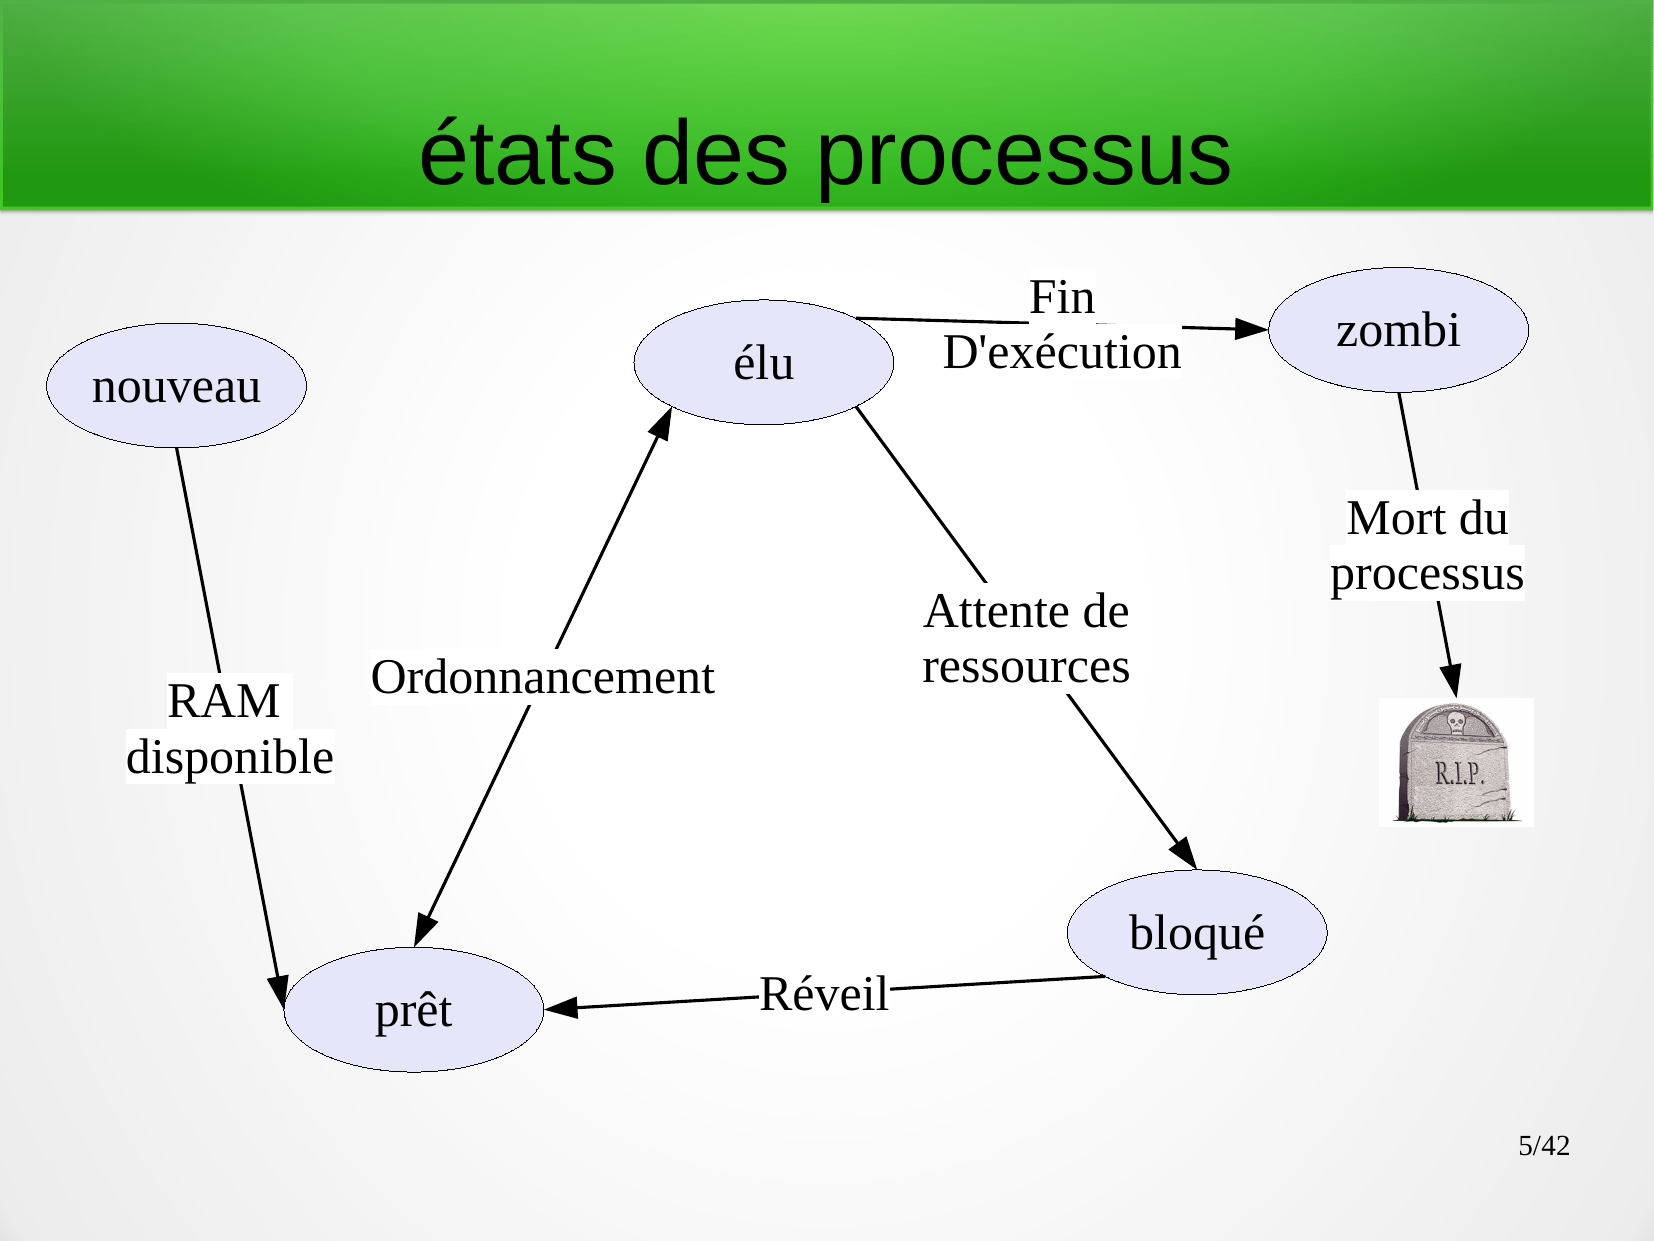

# états des processus
zombi
élu
nouveau
bloqué
prêt
5